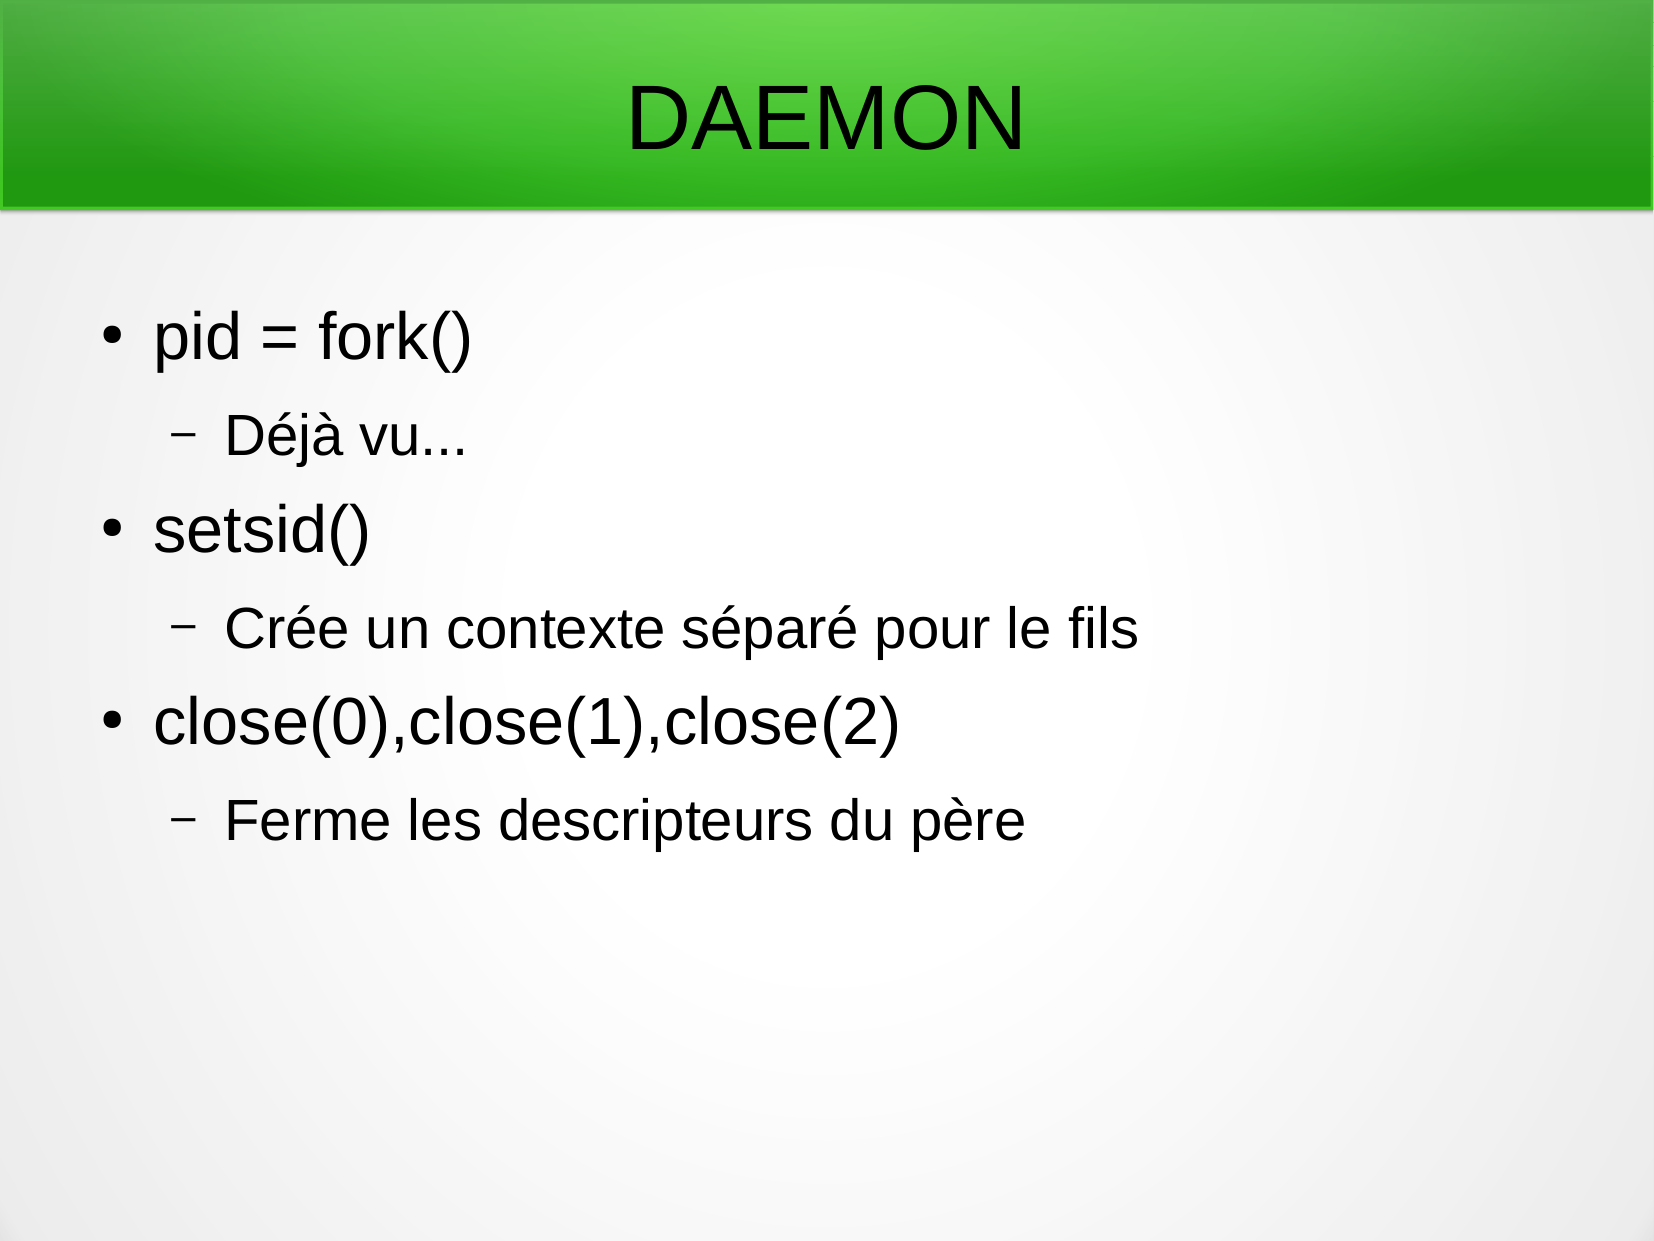

# DAEMON
pid = fork()
Déjà vu...
setsid()
Crée un contexte séparé pour le fils
close(0),close(1),close(2)
Ferme les descripteurs du père